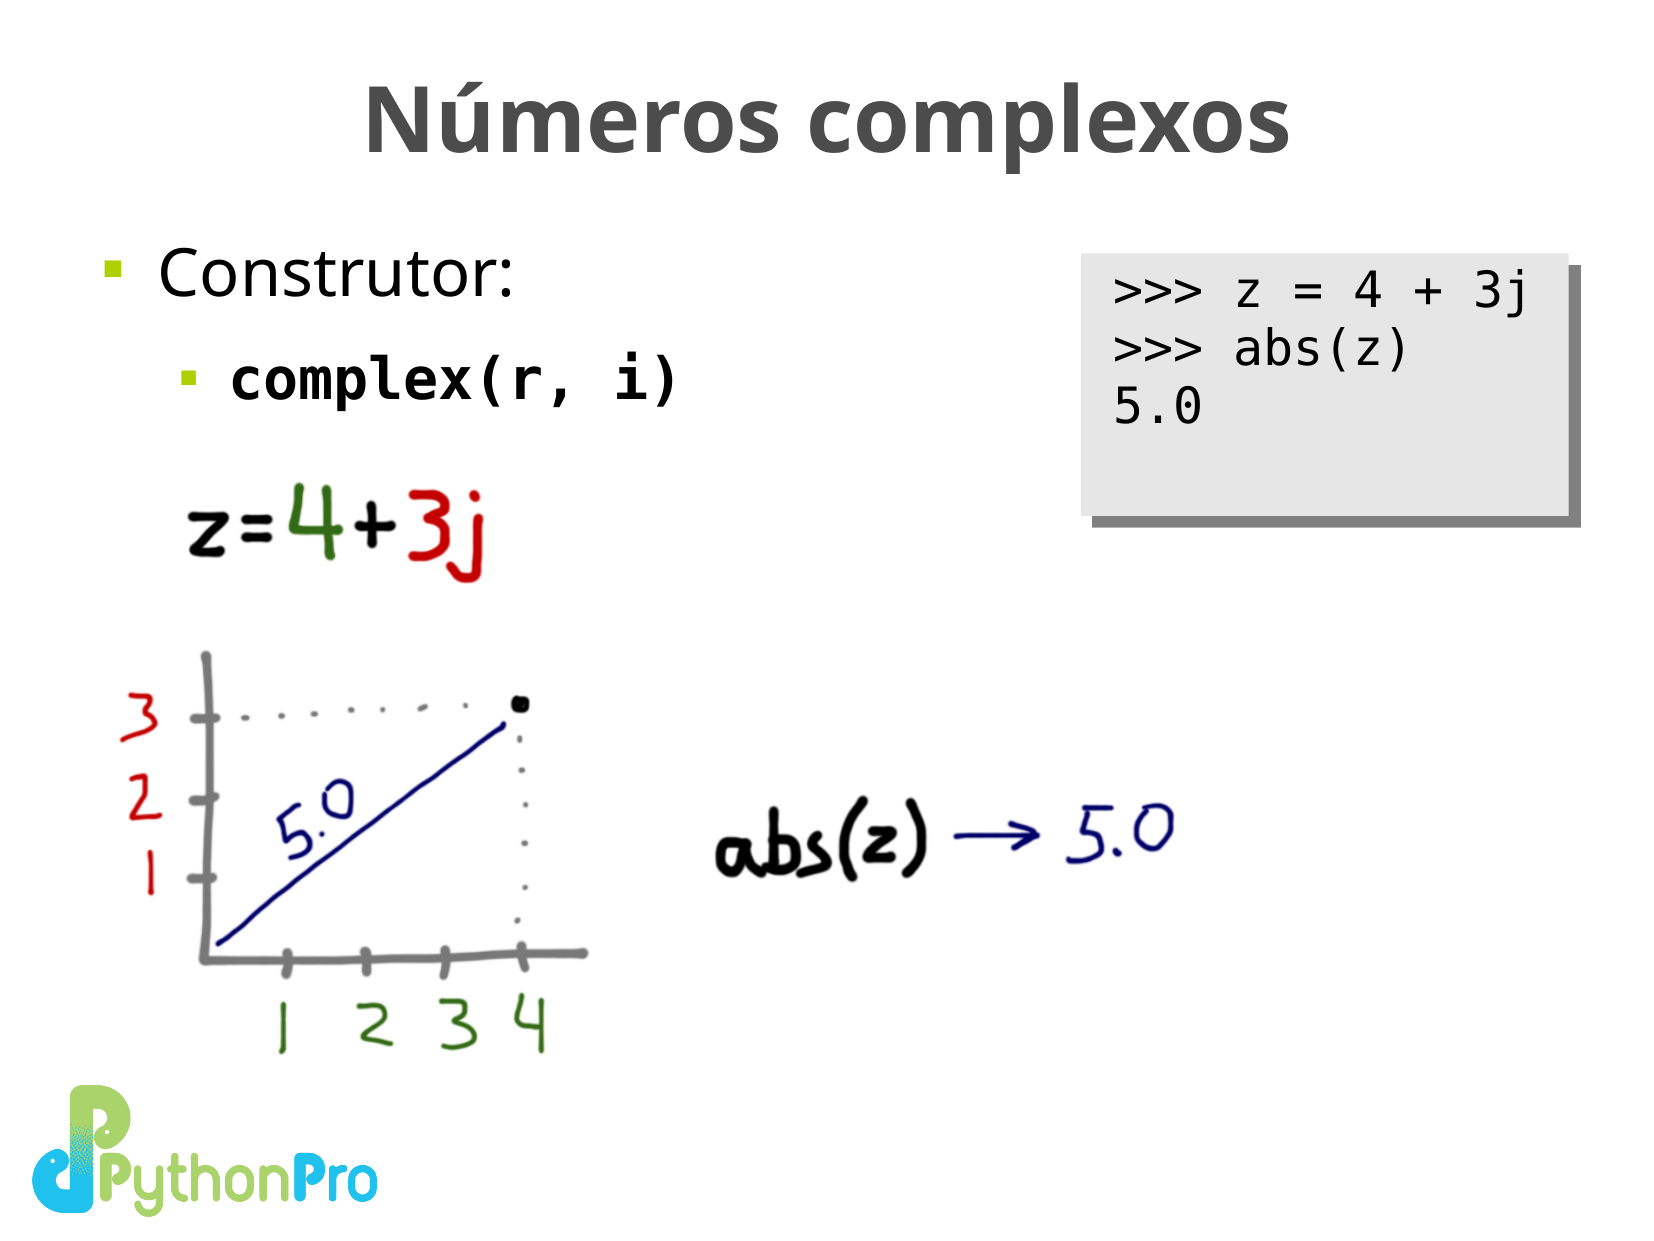

# Números complexos
Construtor:
complex(r, i)
>>> z = 4 + 3j
>>> abs(z)
5.0